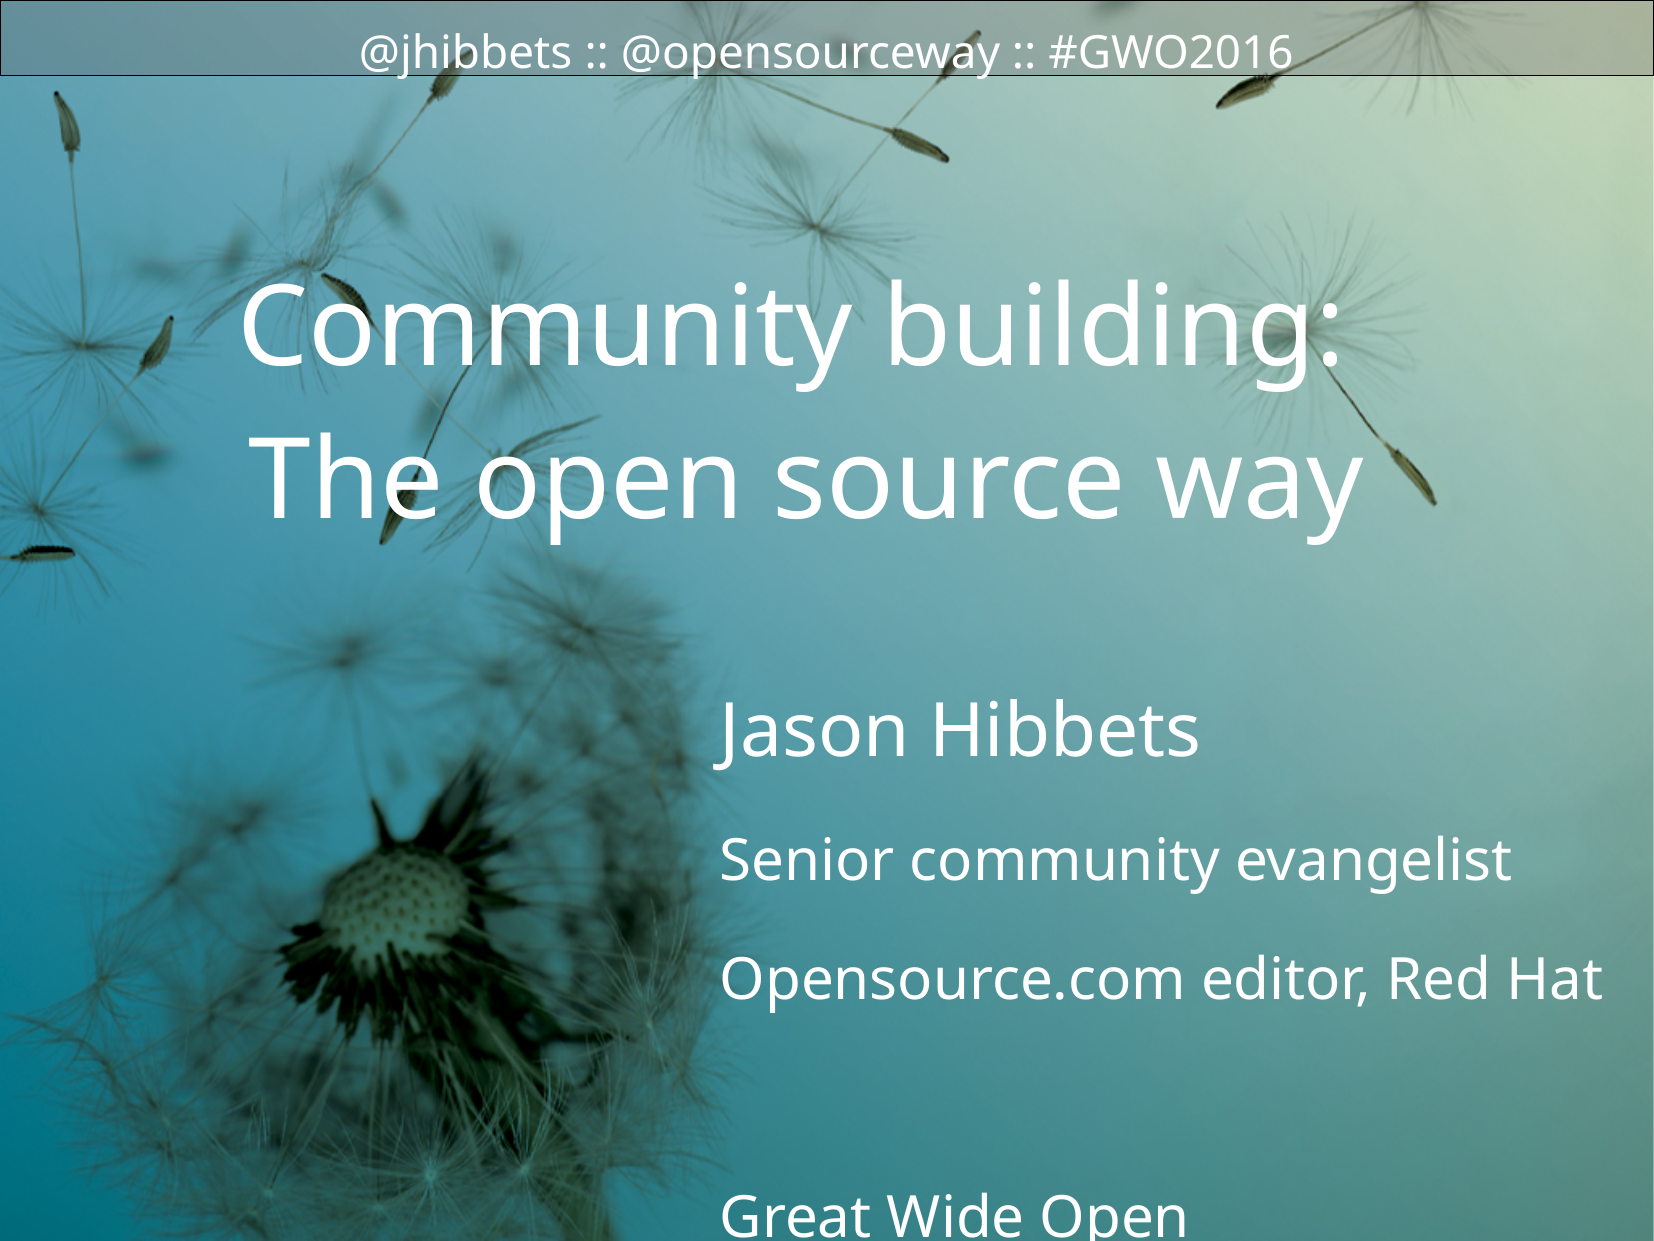

Community building:
The open source way
Jason Hibbets
Senior community evangelist
Opensource.com editor, Red Hat
Great Wide Open
March 16, 2016